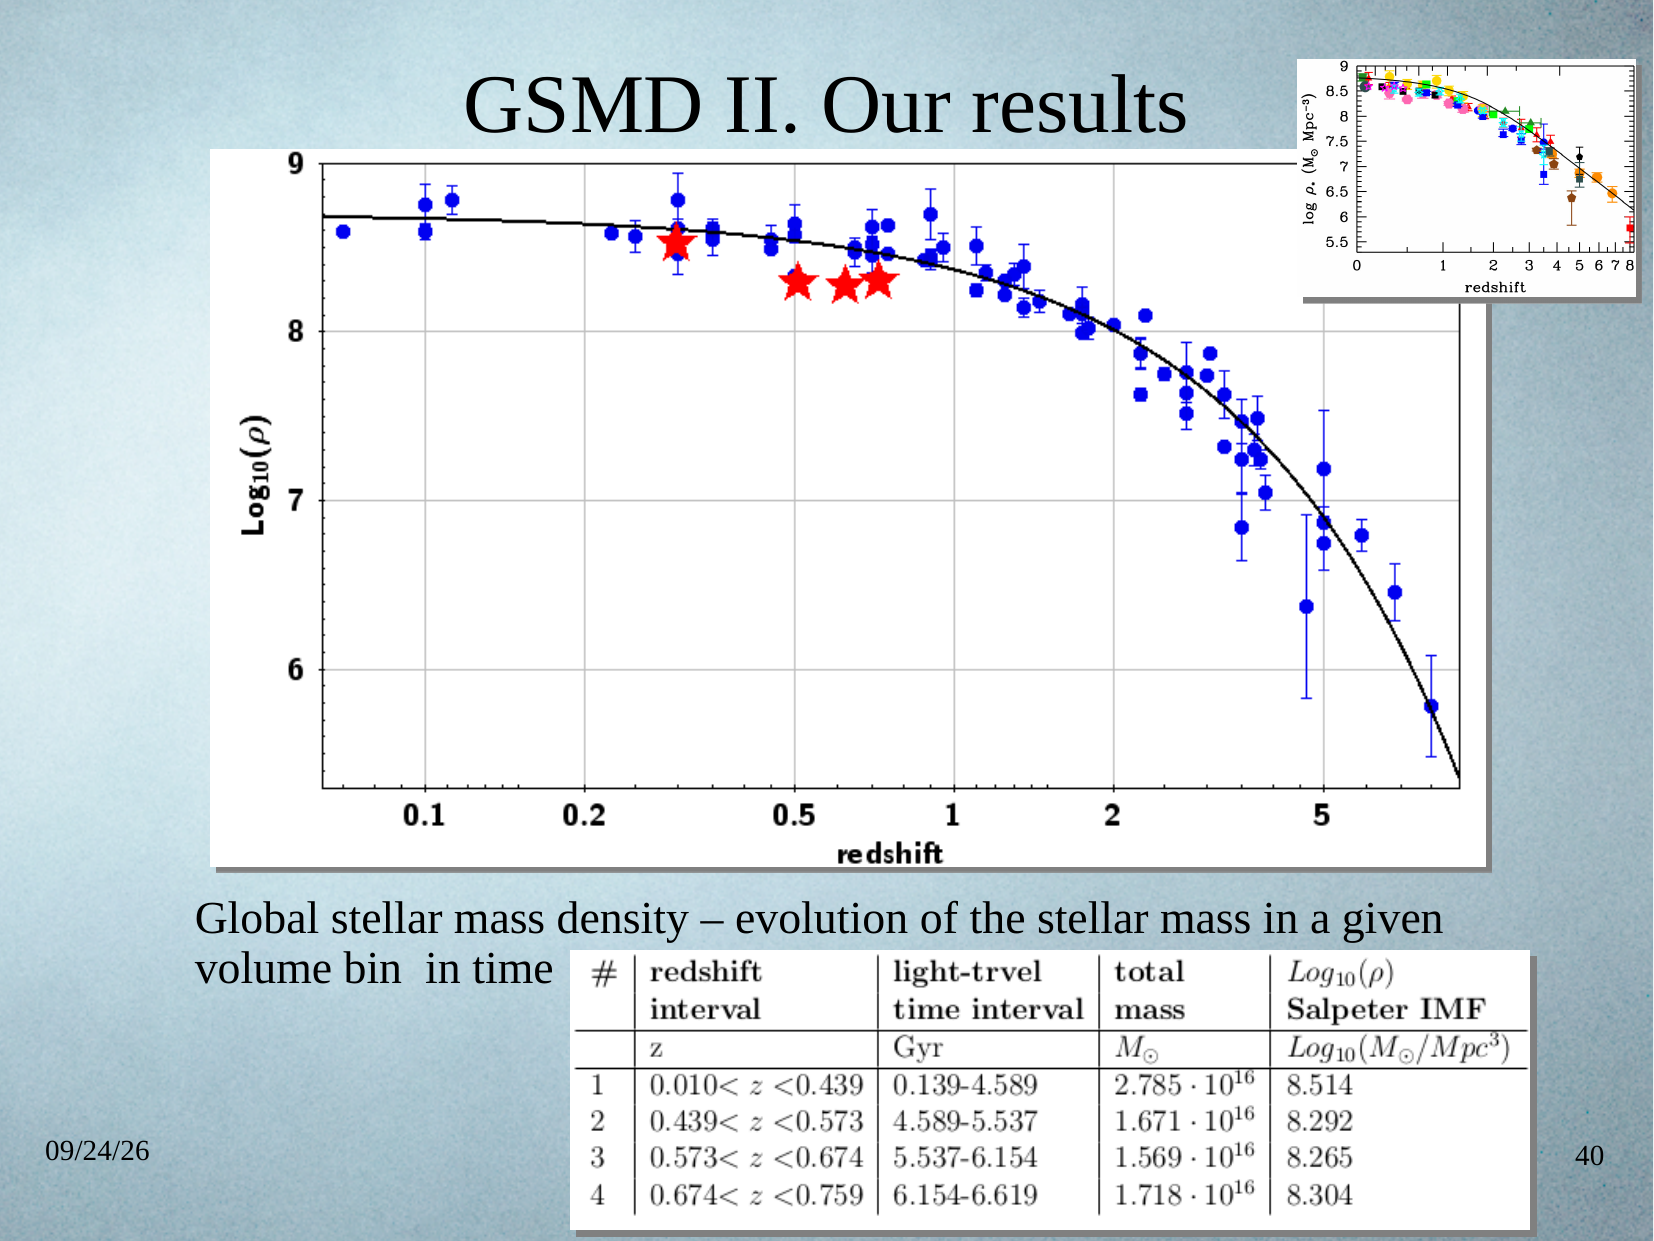

# GSMD II. Our results
Global stellar mass density – evolution of the stellar mass in a given volume bin in time
40